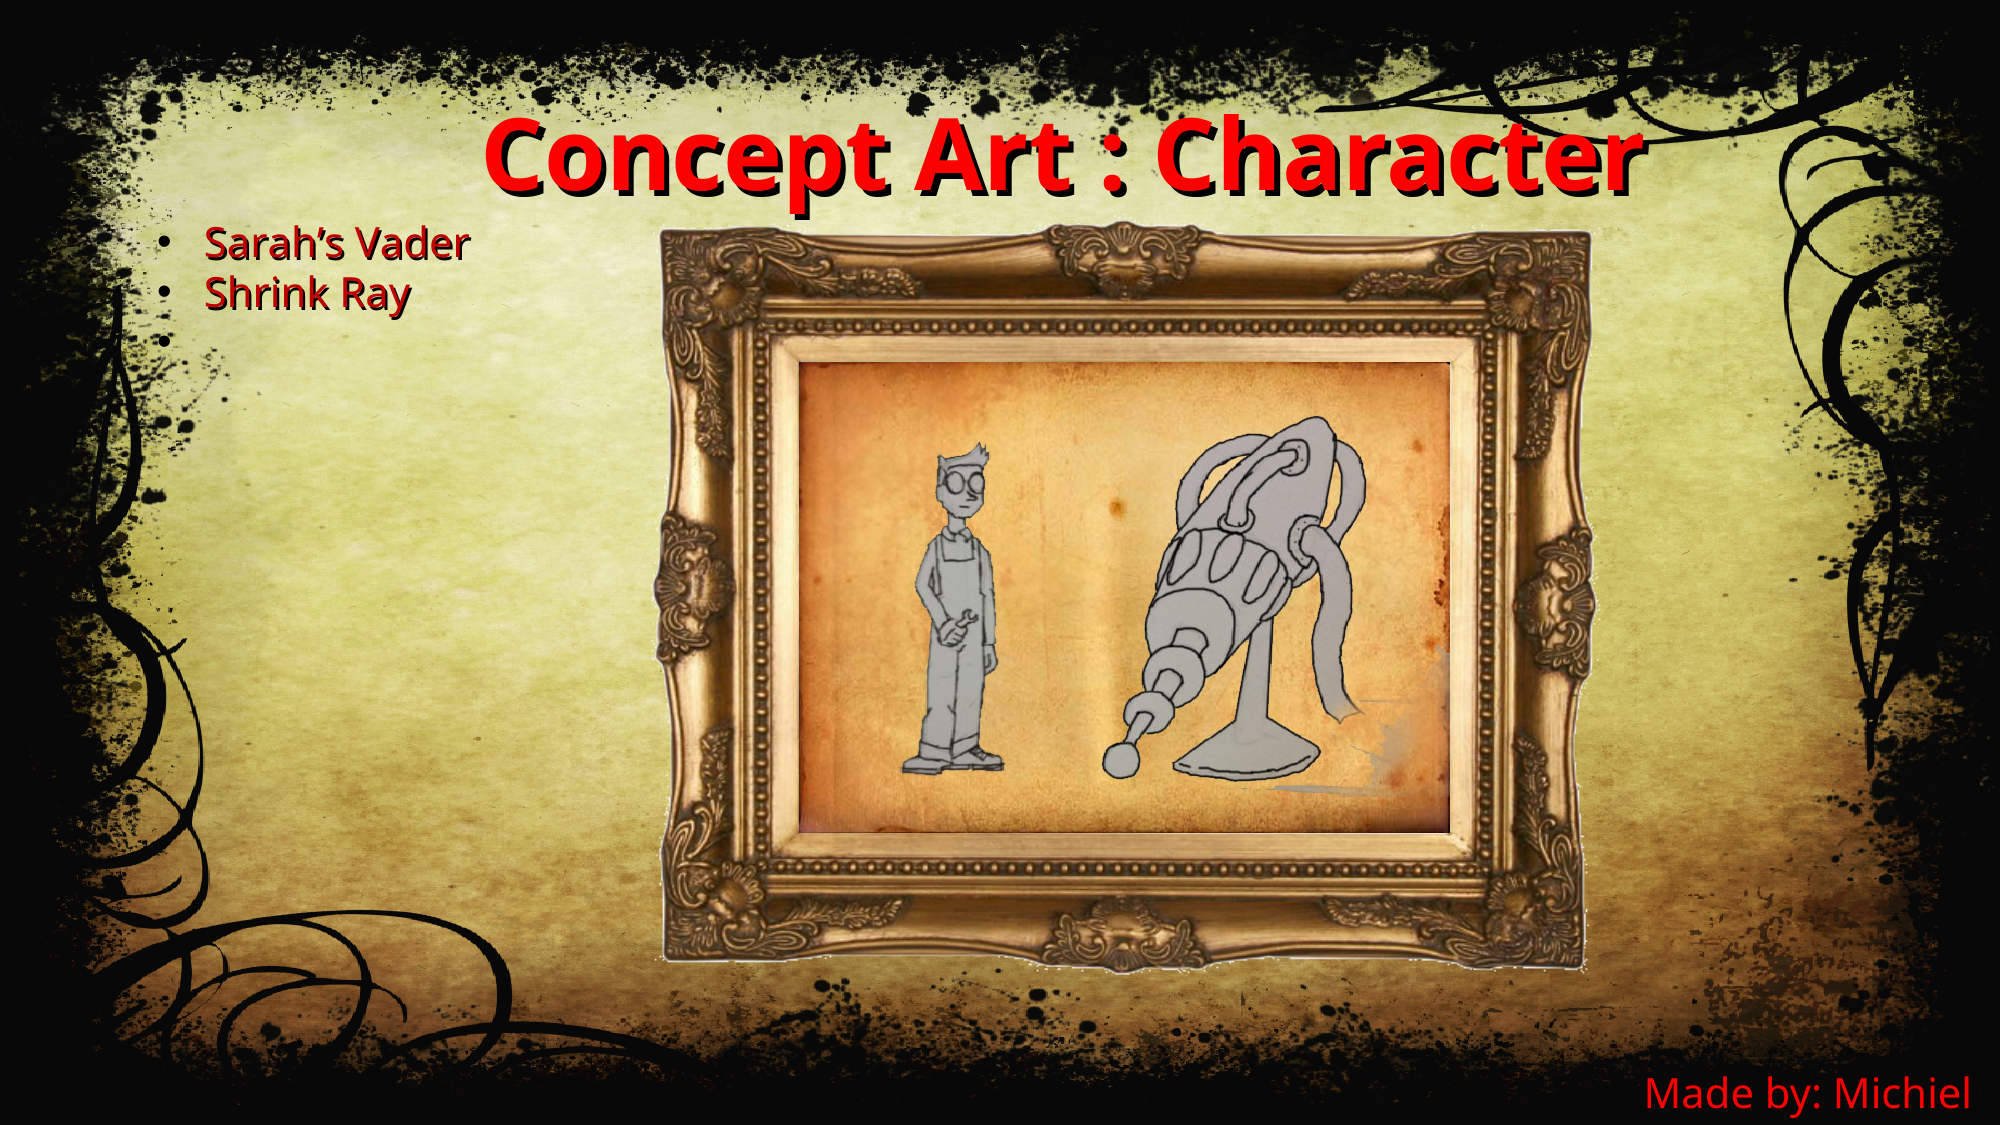

# Concept Art : Character
Sarah’s Vader
Shrink Ray
Made by: Michiel